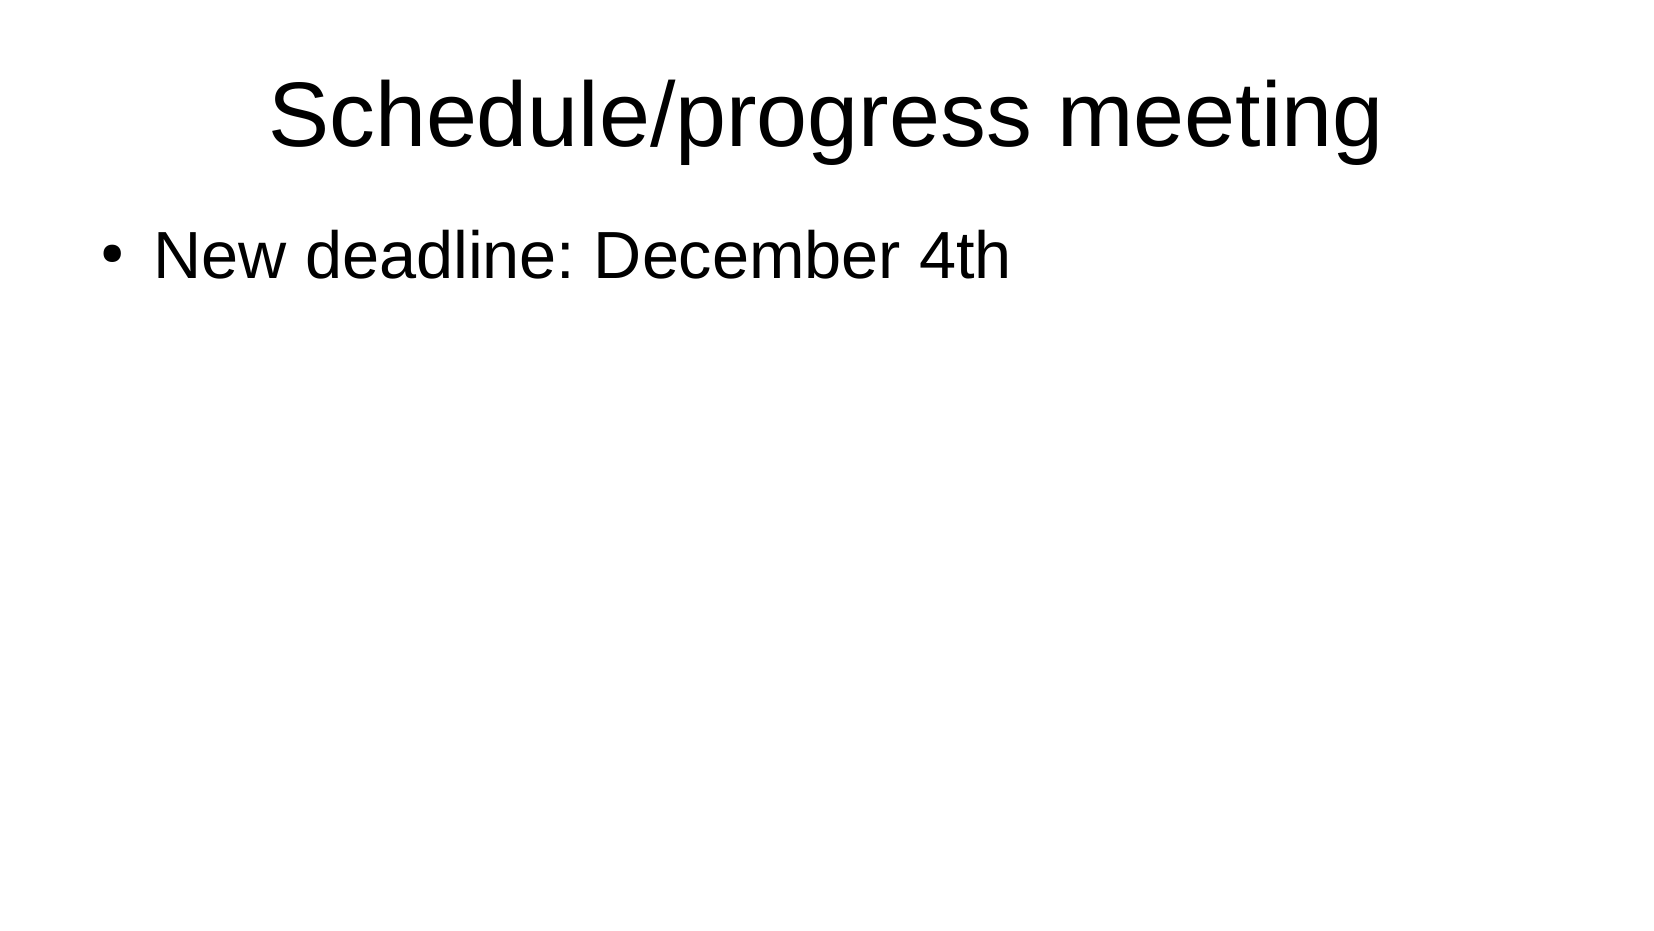

# Schedule/progress meeting
New deadline: December 4th